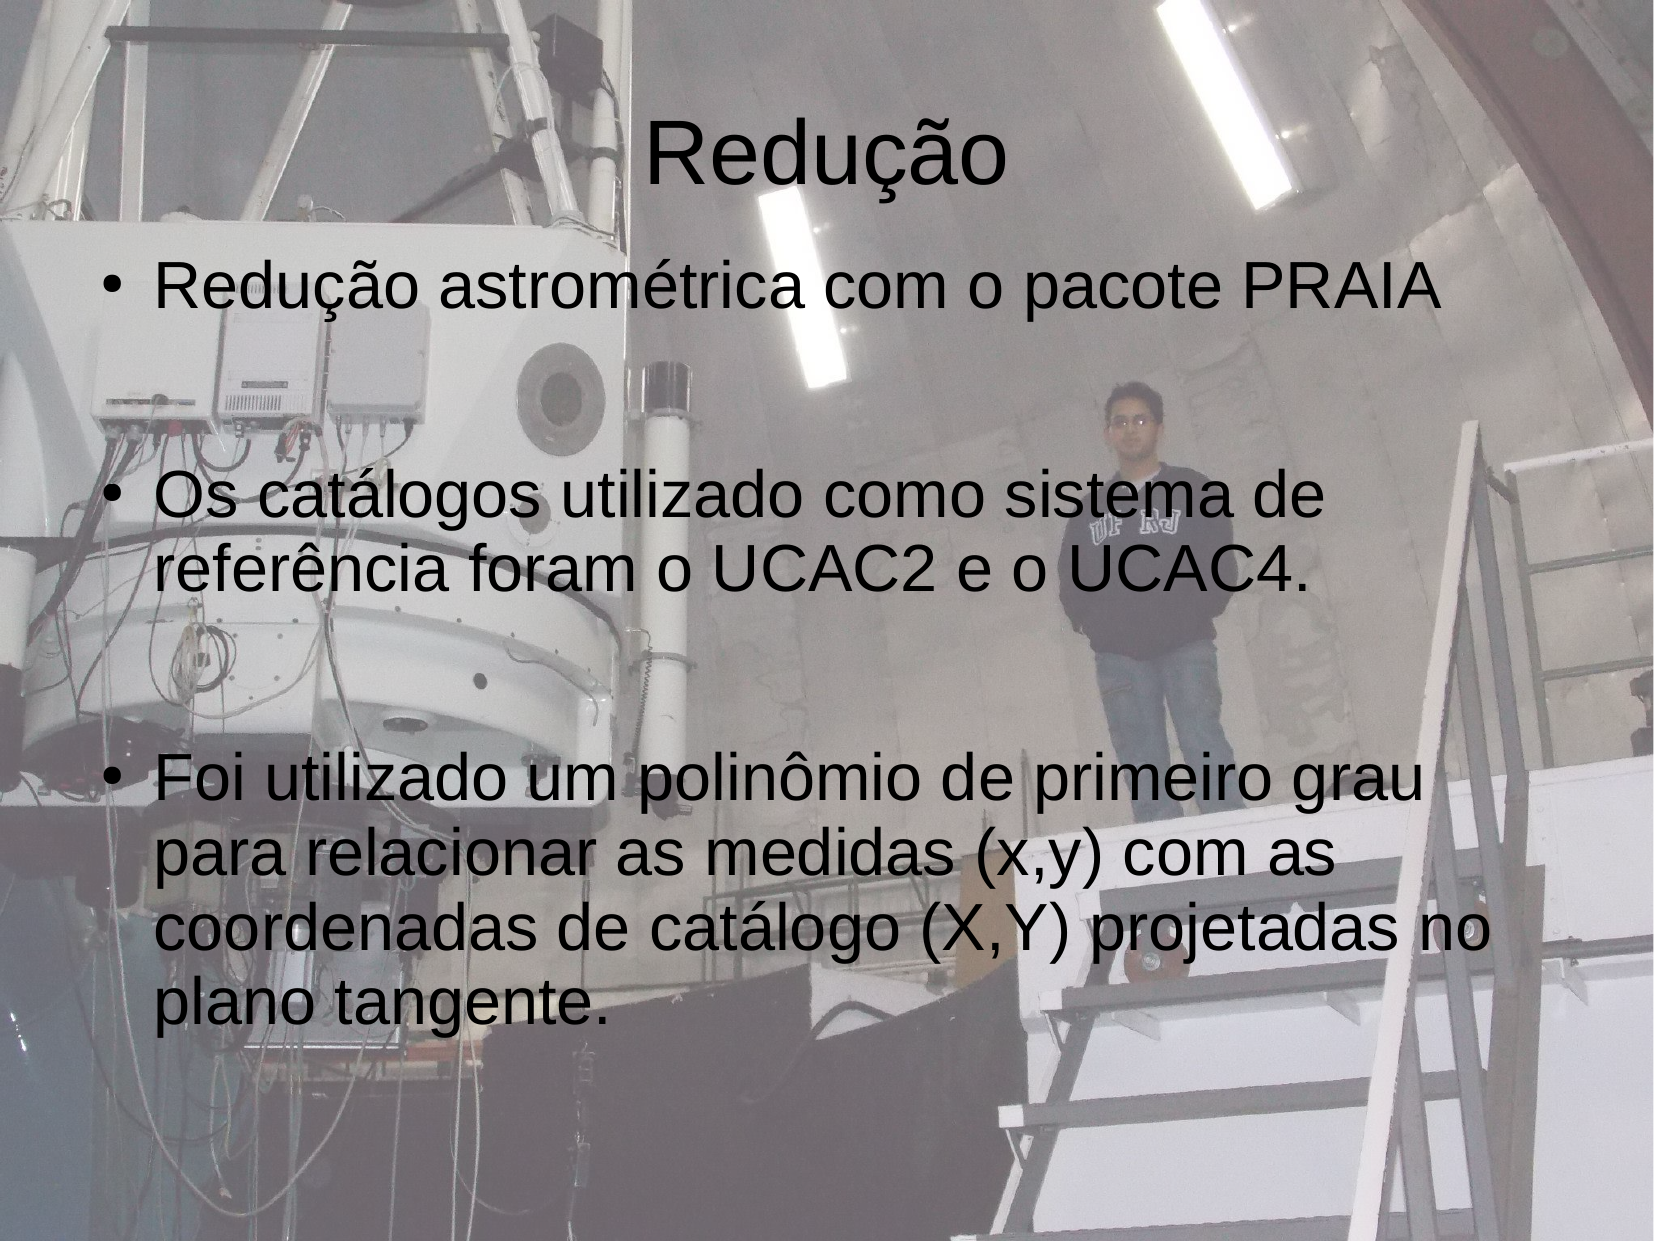

# Redução
Redução astrométrica com o pacote PRAIA
Os catálogos utilizado como sistema de referência foram o UCAC2 e o UCAC4.
Foi utilizado um polinômio de primeiro grau para relacionar as medidas (x,y) com as coordenadas de catálogo (X,Y) projetadas no plano tangente.